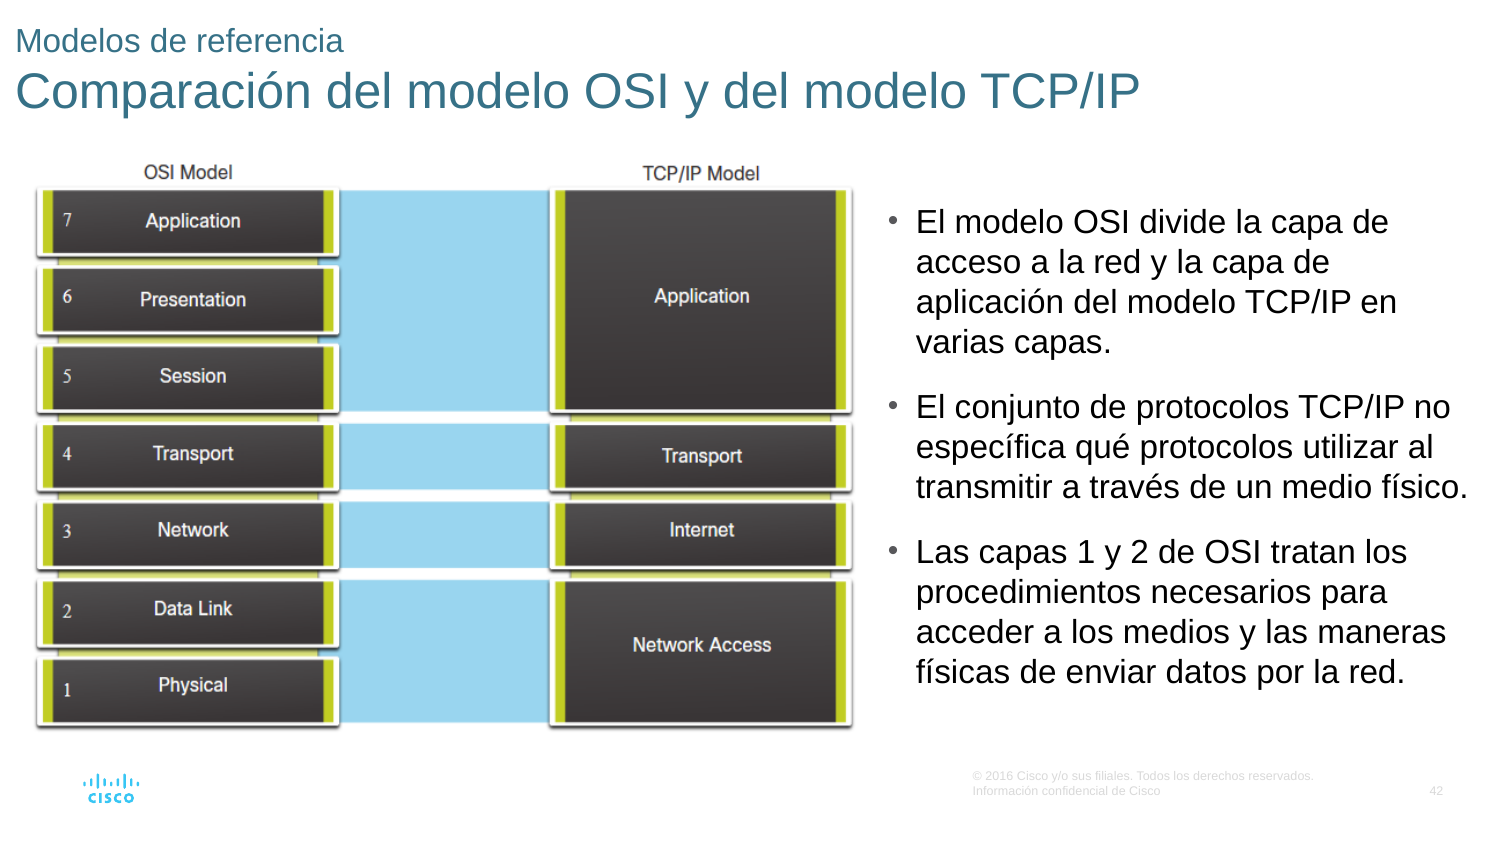

# Modelos de referencia Comparación del modelo OSI y del modelo TCP/IP
El modelo OSI divide la capa de acceso a la red y la capa de aplicación del modelo TCP/IP en varias capas.
El conjunto de protocolos TCP/IP no específica qué protocolos utilizar al transmitir a través de un medio físico.
Las capas 1 y 2 de OSI tratan los procedimientos necesarios para acceder a los medios y las maneras físicas de enviar datos por la red.